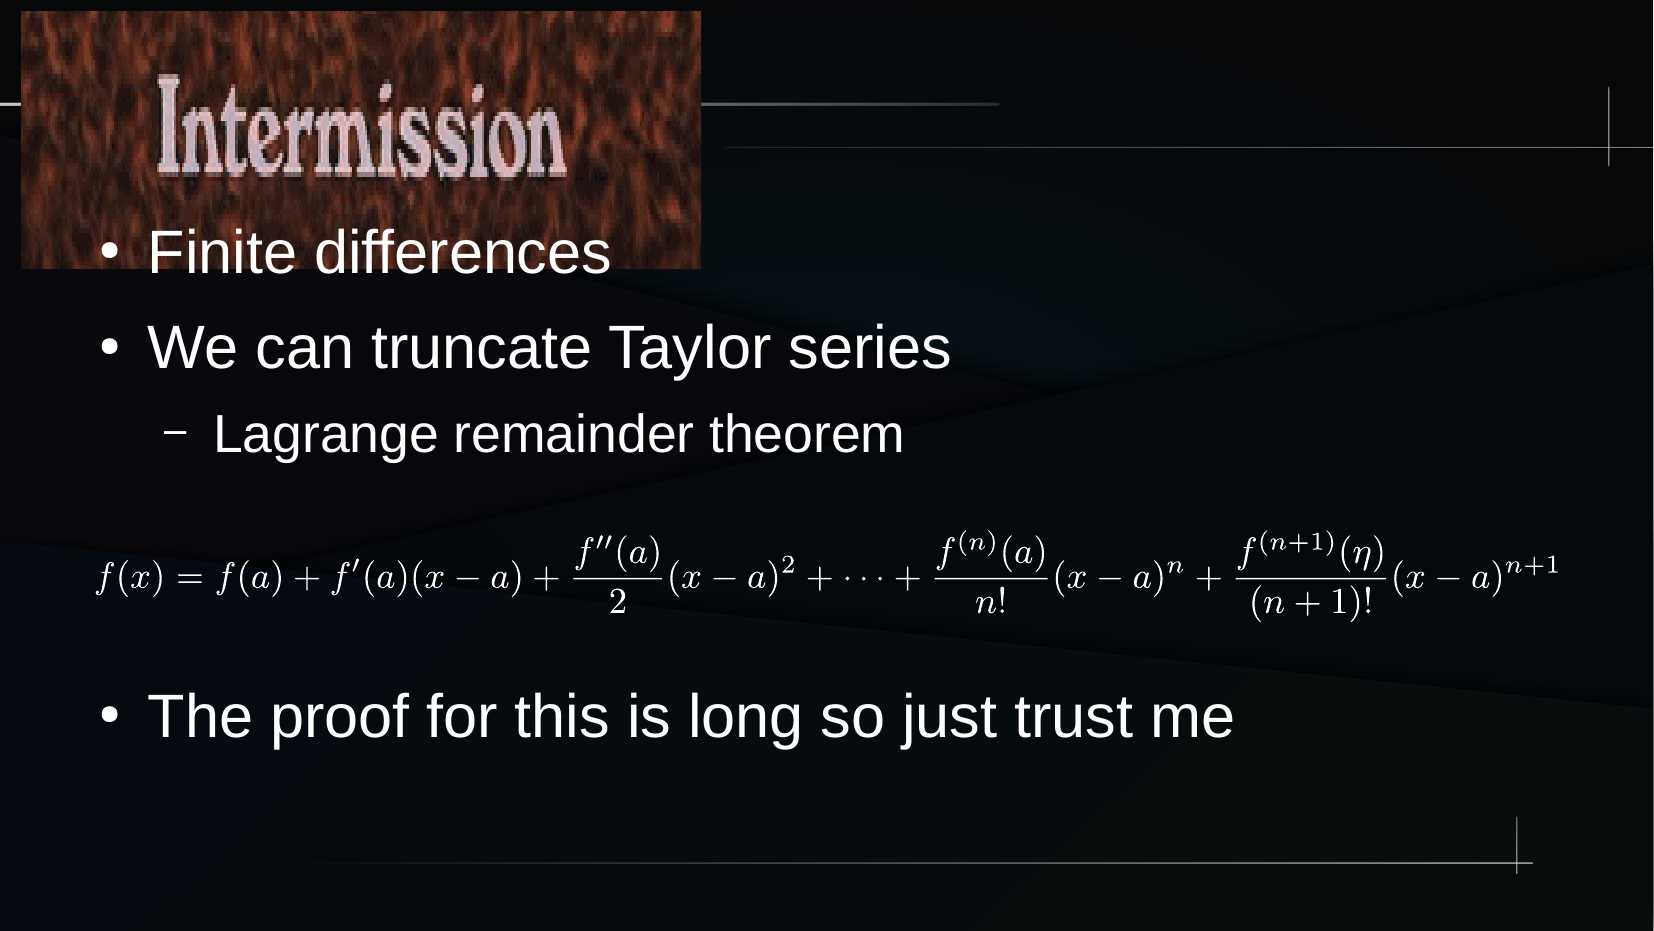

# Finite differences
We can truncate Taylor series
Lagrange remainder theorem
The proof for this is long so just trust me